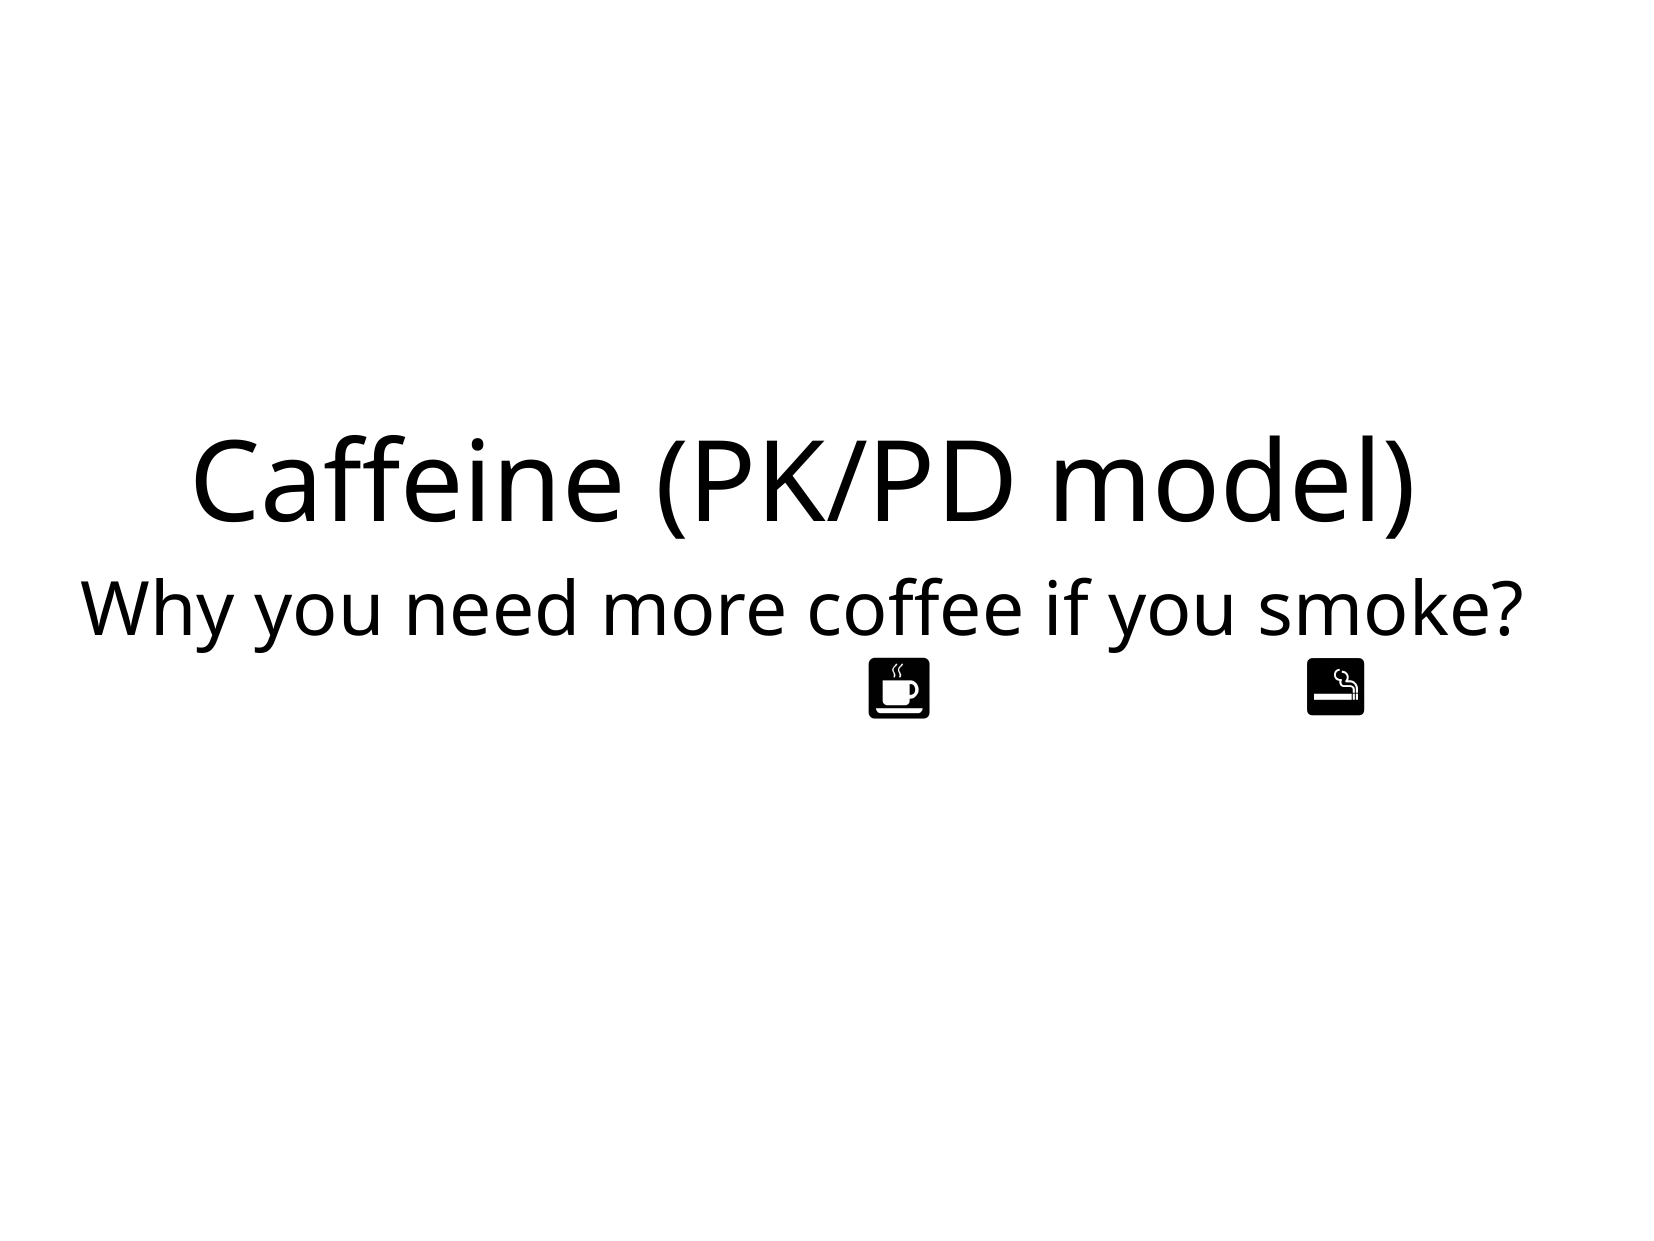

# Caffeine (PK/PD model)
Why you need more coffee if you smoke?